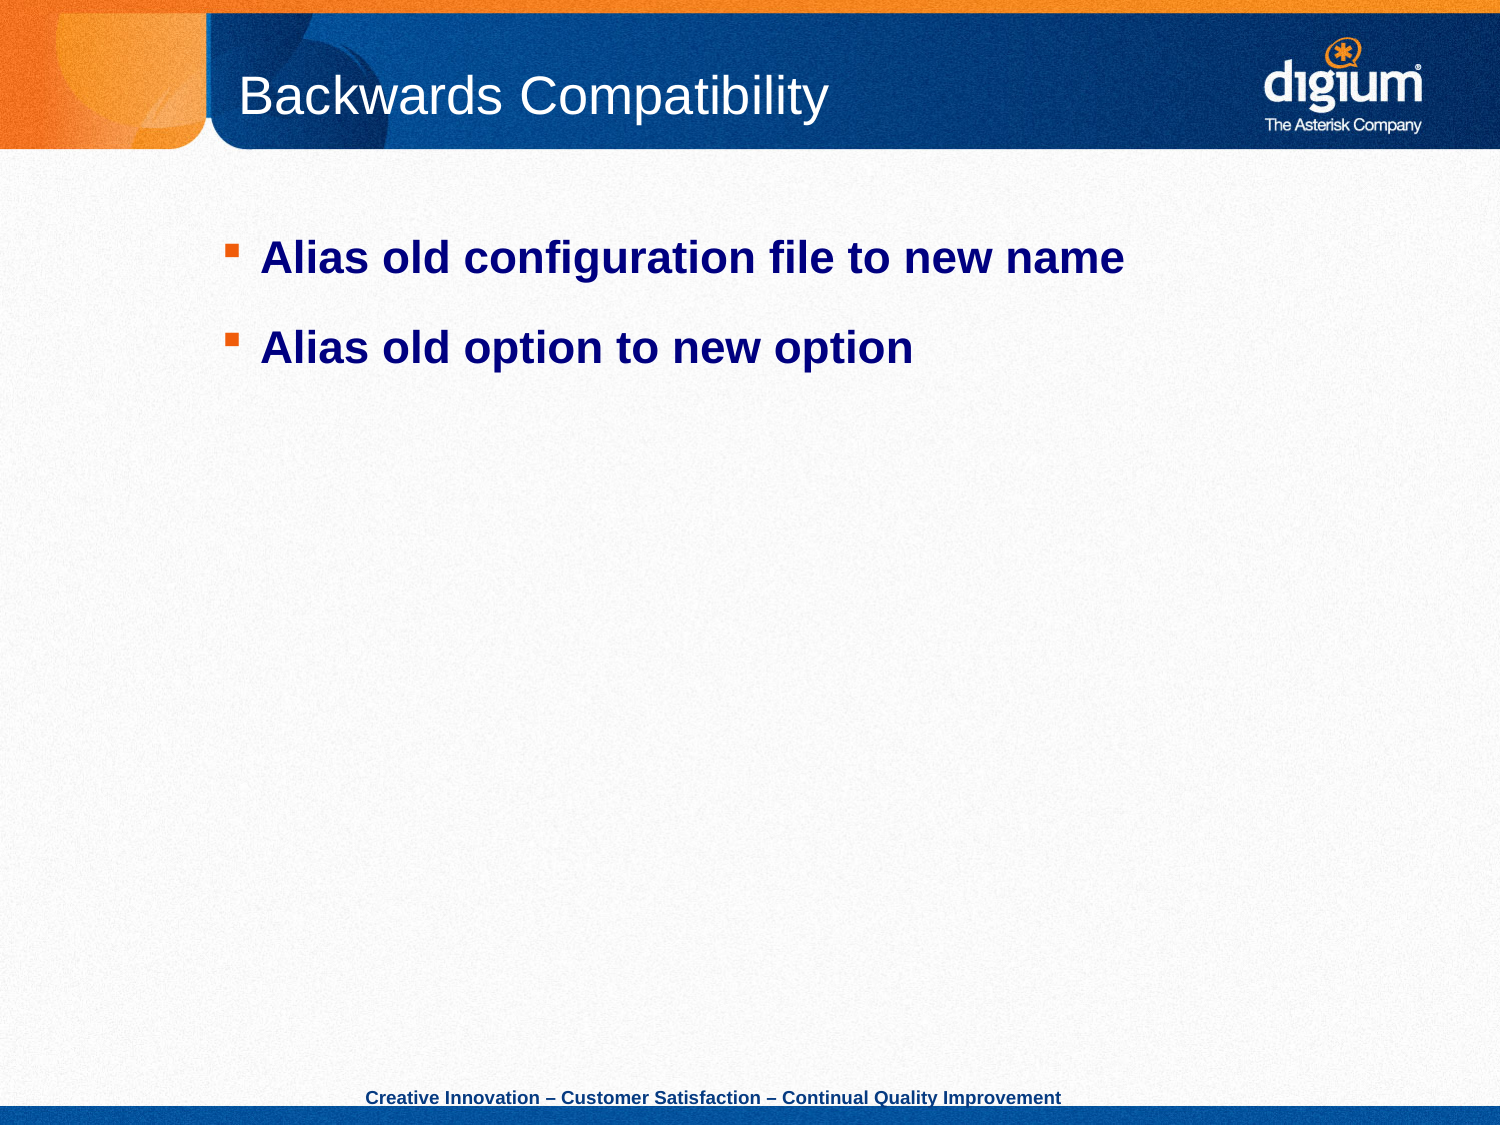

# Backwards Compatibility
Alias old configuration file to new name
Alias old option to new option